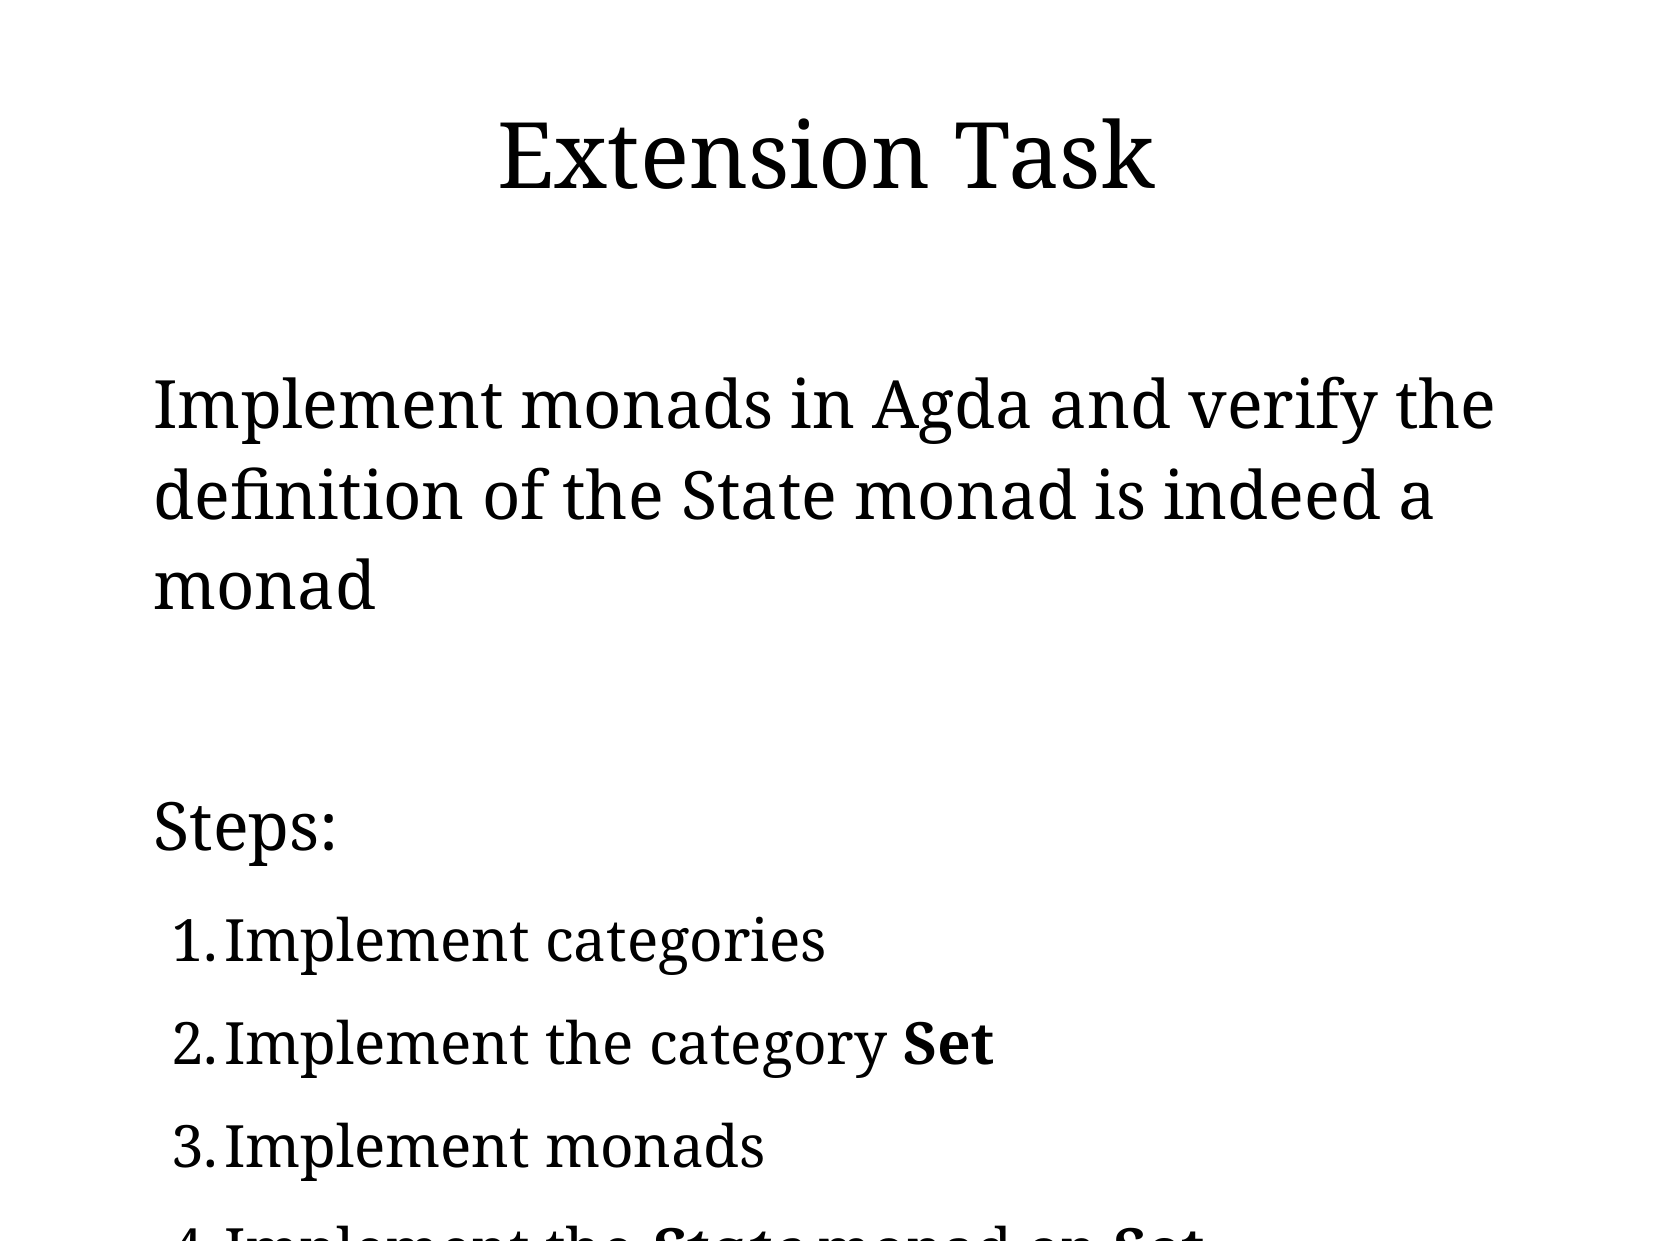

# Extension Task
Implement monads in Agda and verify the definition of the State monad is indeed a monad
Steps:
Implement categories
Implement the category Set
Implement monads
Implement the State monad on Set